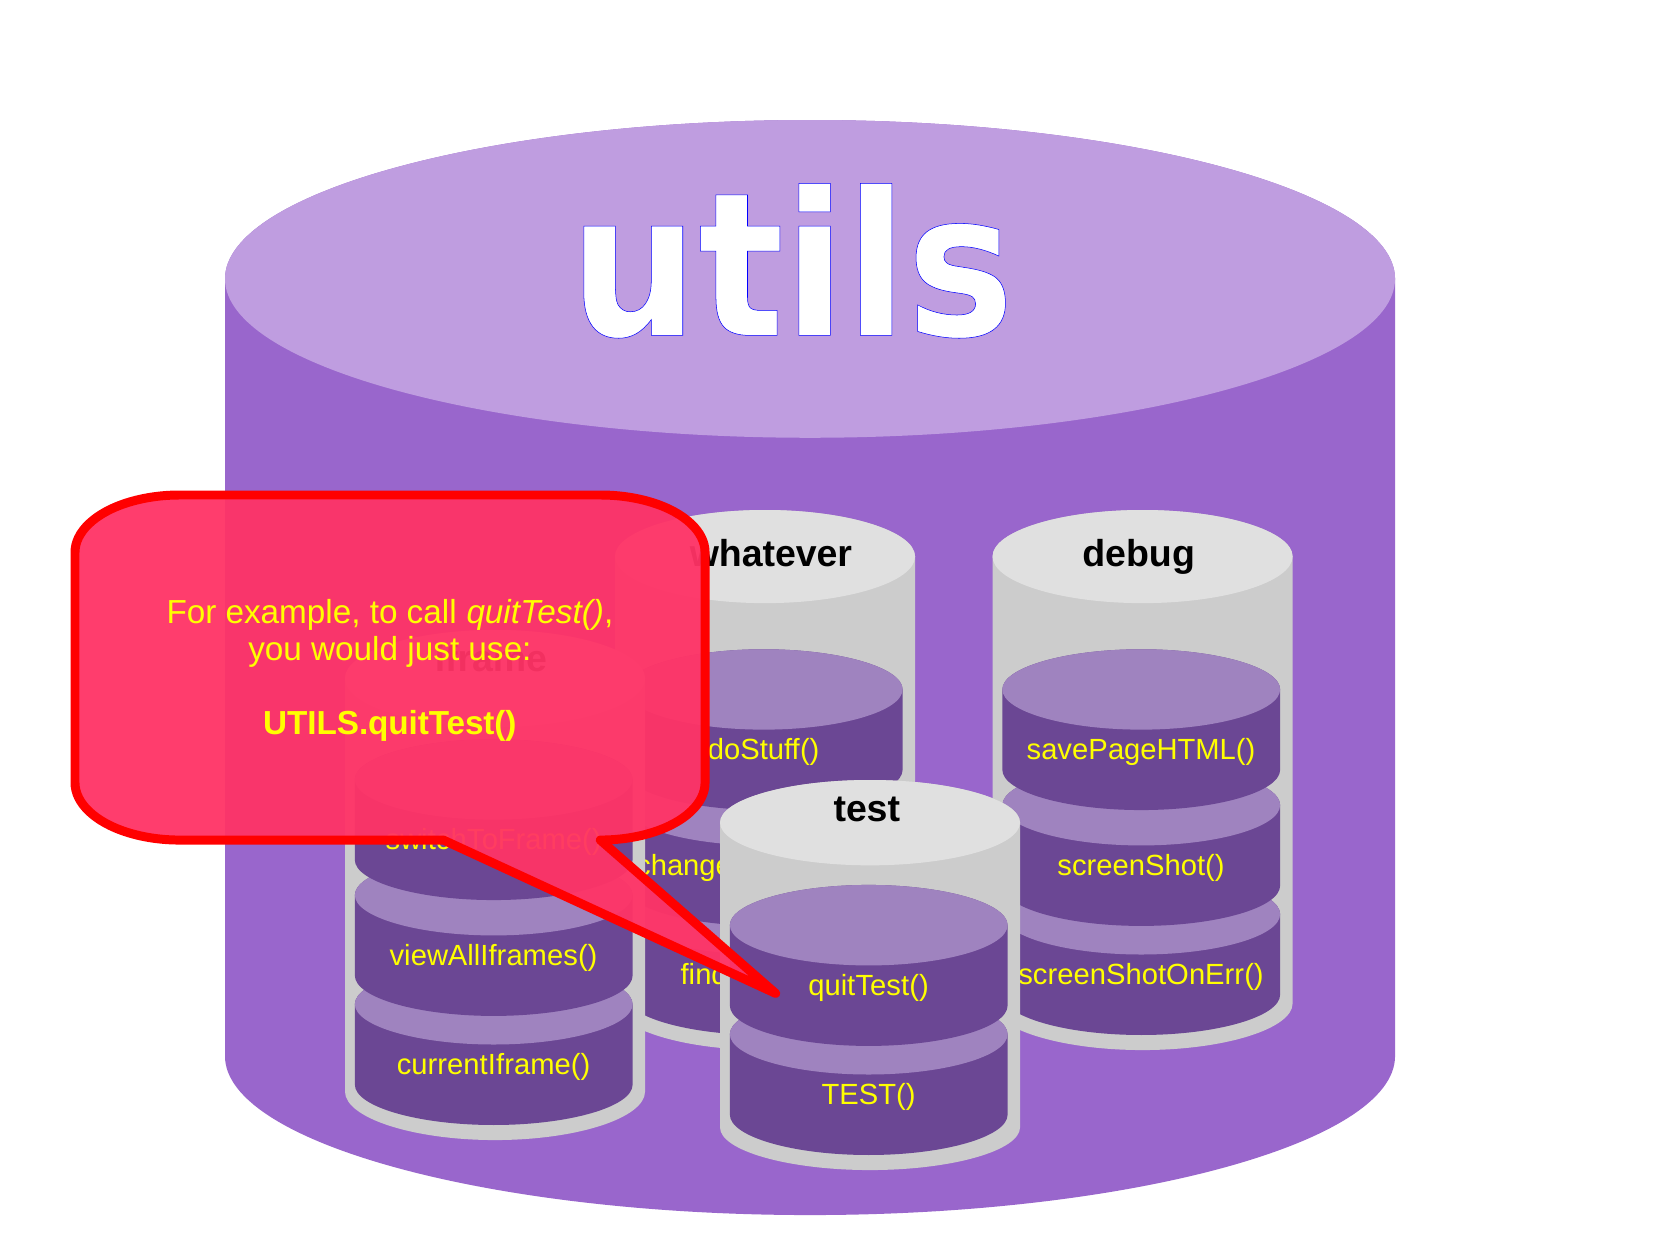

utils
For example, to call quitTest(),
you would just use:
UTILS.quitTest()
whatever
doStuff()
changeSomething()
findAWotsit()
debug
savePageHTML()
screenShot()
screenShotOnErr()
iframe
switchToFrame()
viewAllIframes()
currentIframe()
test
quitTest()
TEST()